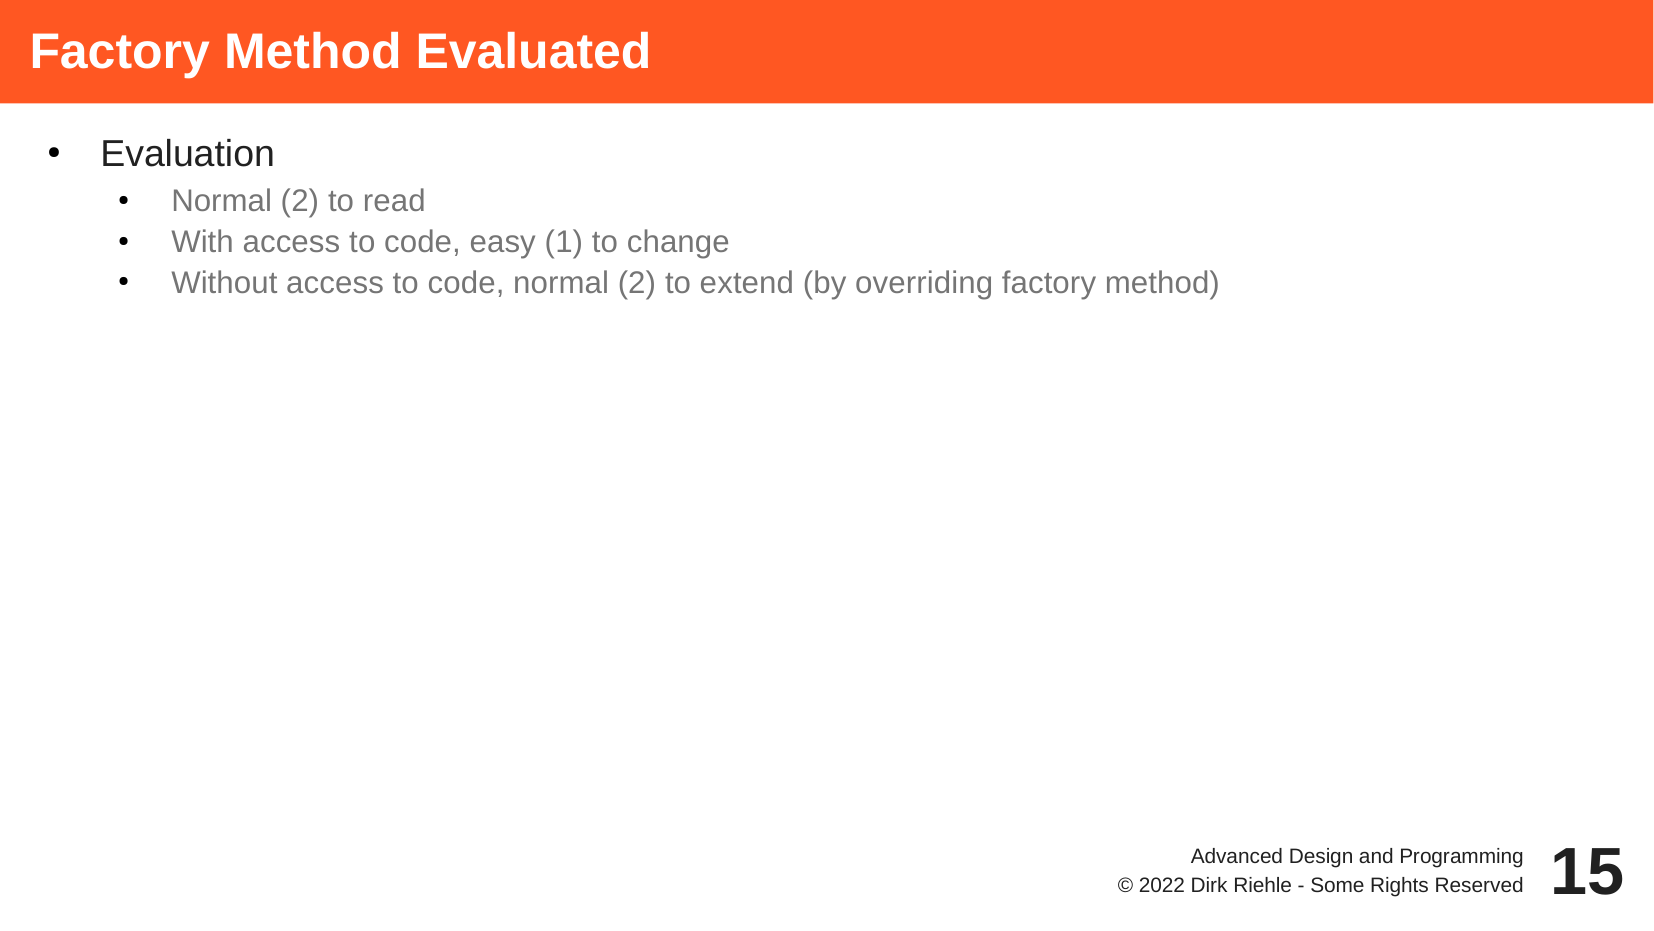

# Factory Method Evaluated
Evaluation
Normal (2) to read
With access to code, easy (1) to change
Without access to code, normal (2) to extend (by overriding factory method)
Advanced Design and Programming
15
© 2022 Dirk Riehle - Some Rights Reserved